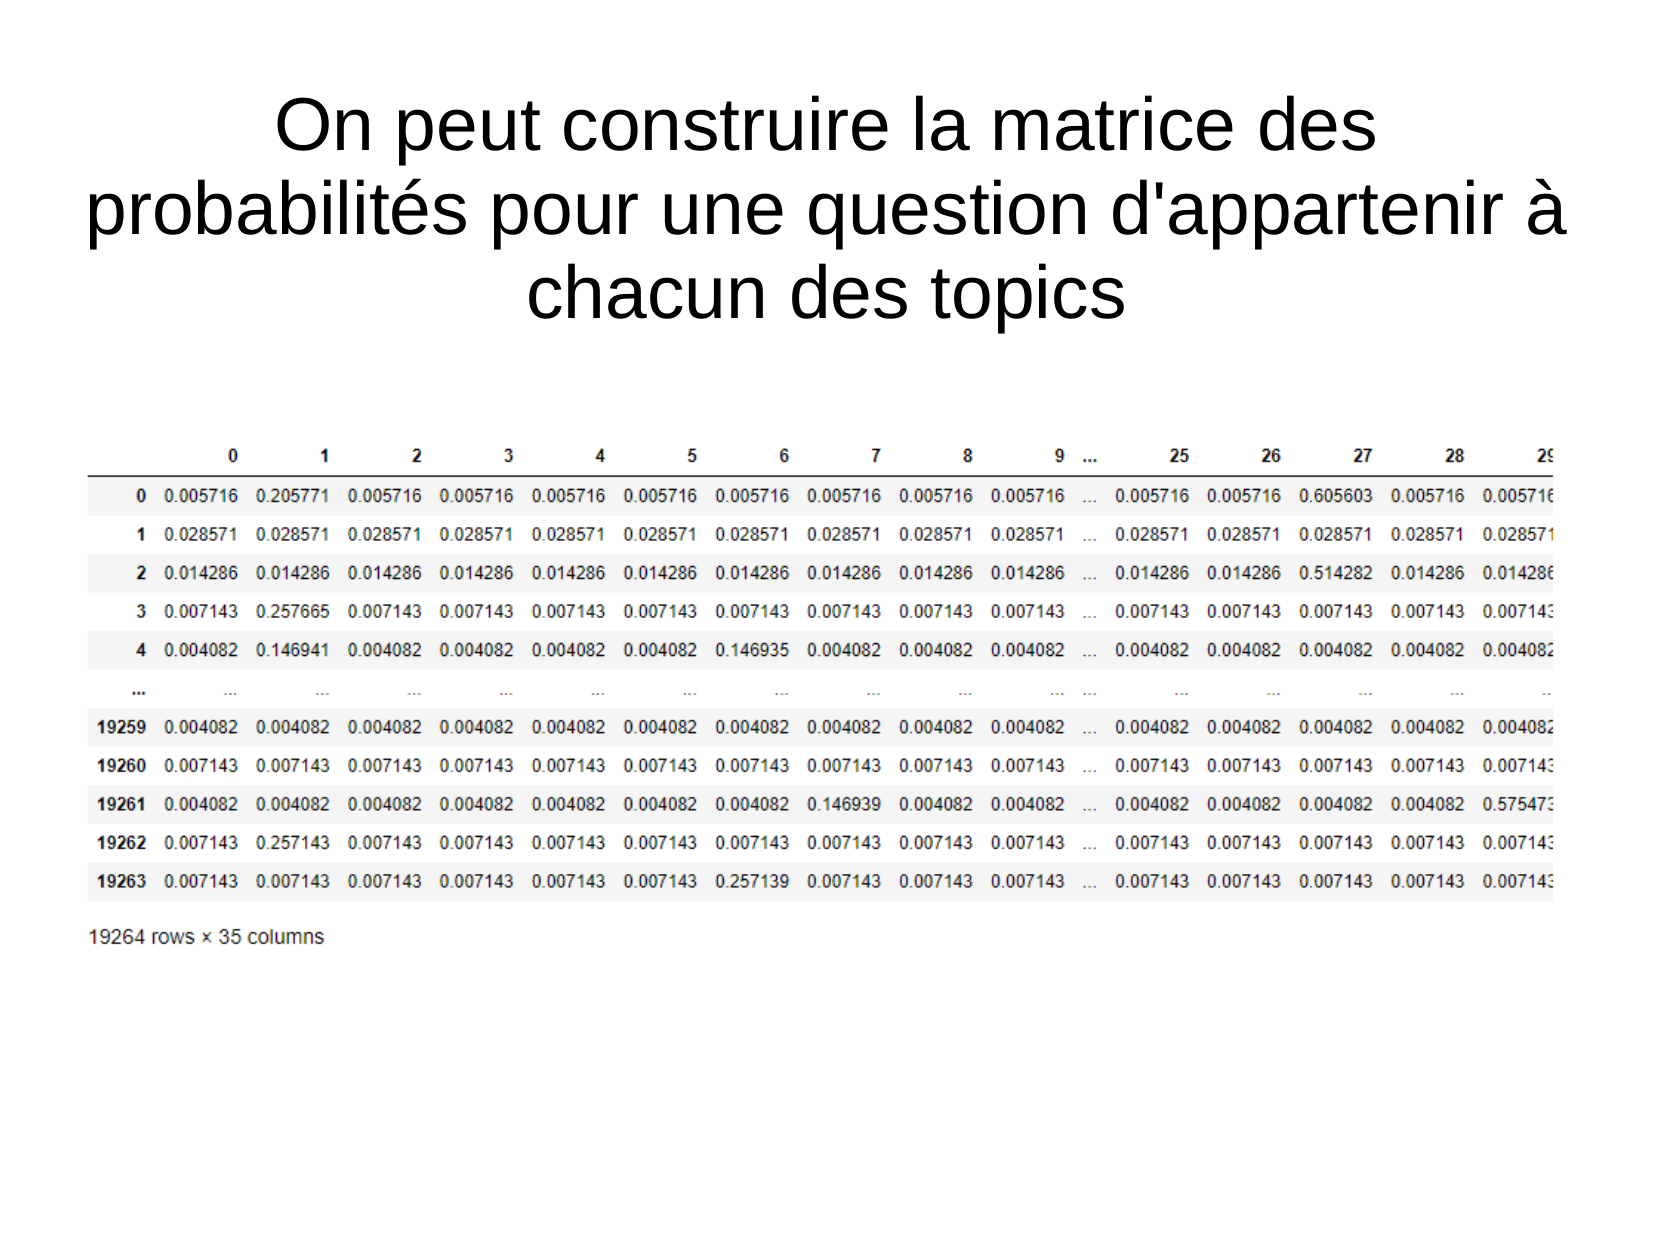

# On peut construire la matrice des probabilités pour une question d'appartenir à chacun des topics